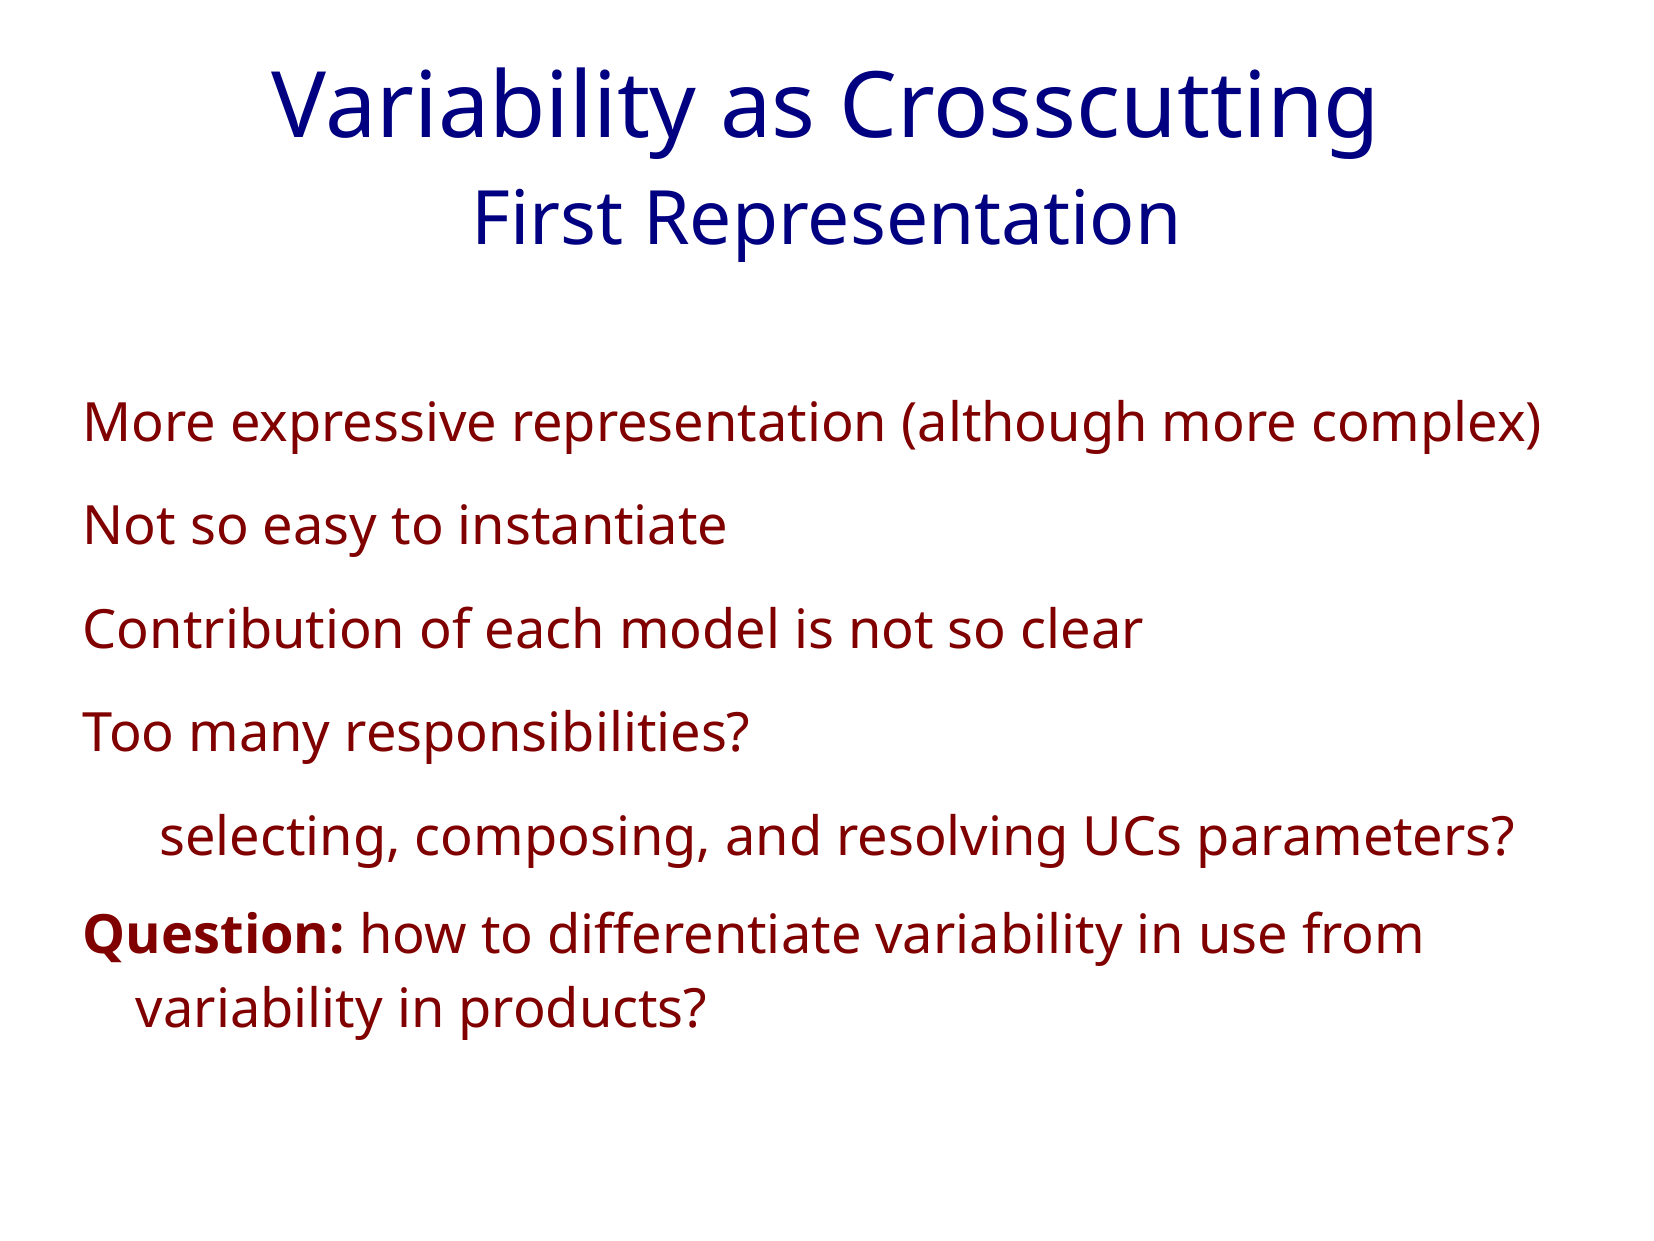

# Variability as Crosscutting First Representation
More expressive representation (although more complex)
Not so easy to instantiate
Contribution of each model is not so clear
Too many responsibilities?
selecting, composing, and resolving UCs parameters?
Question: how to differentiate variability in use from variability in products?